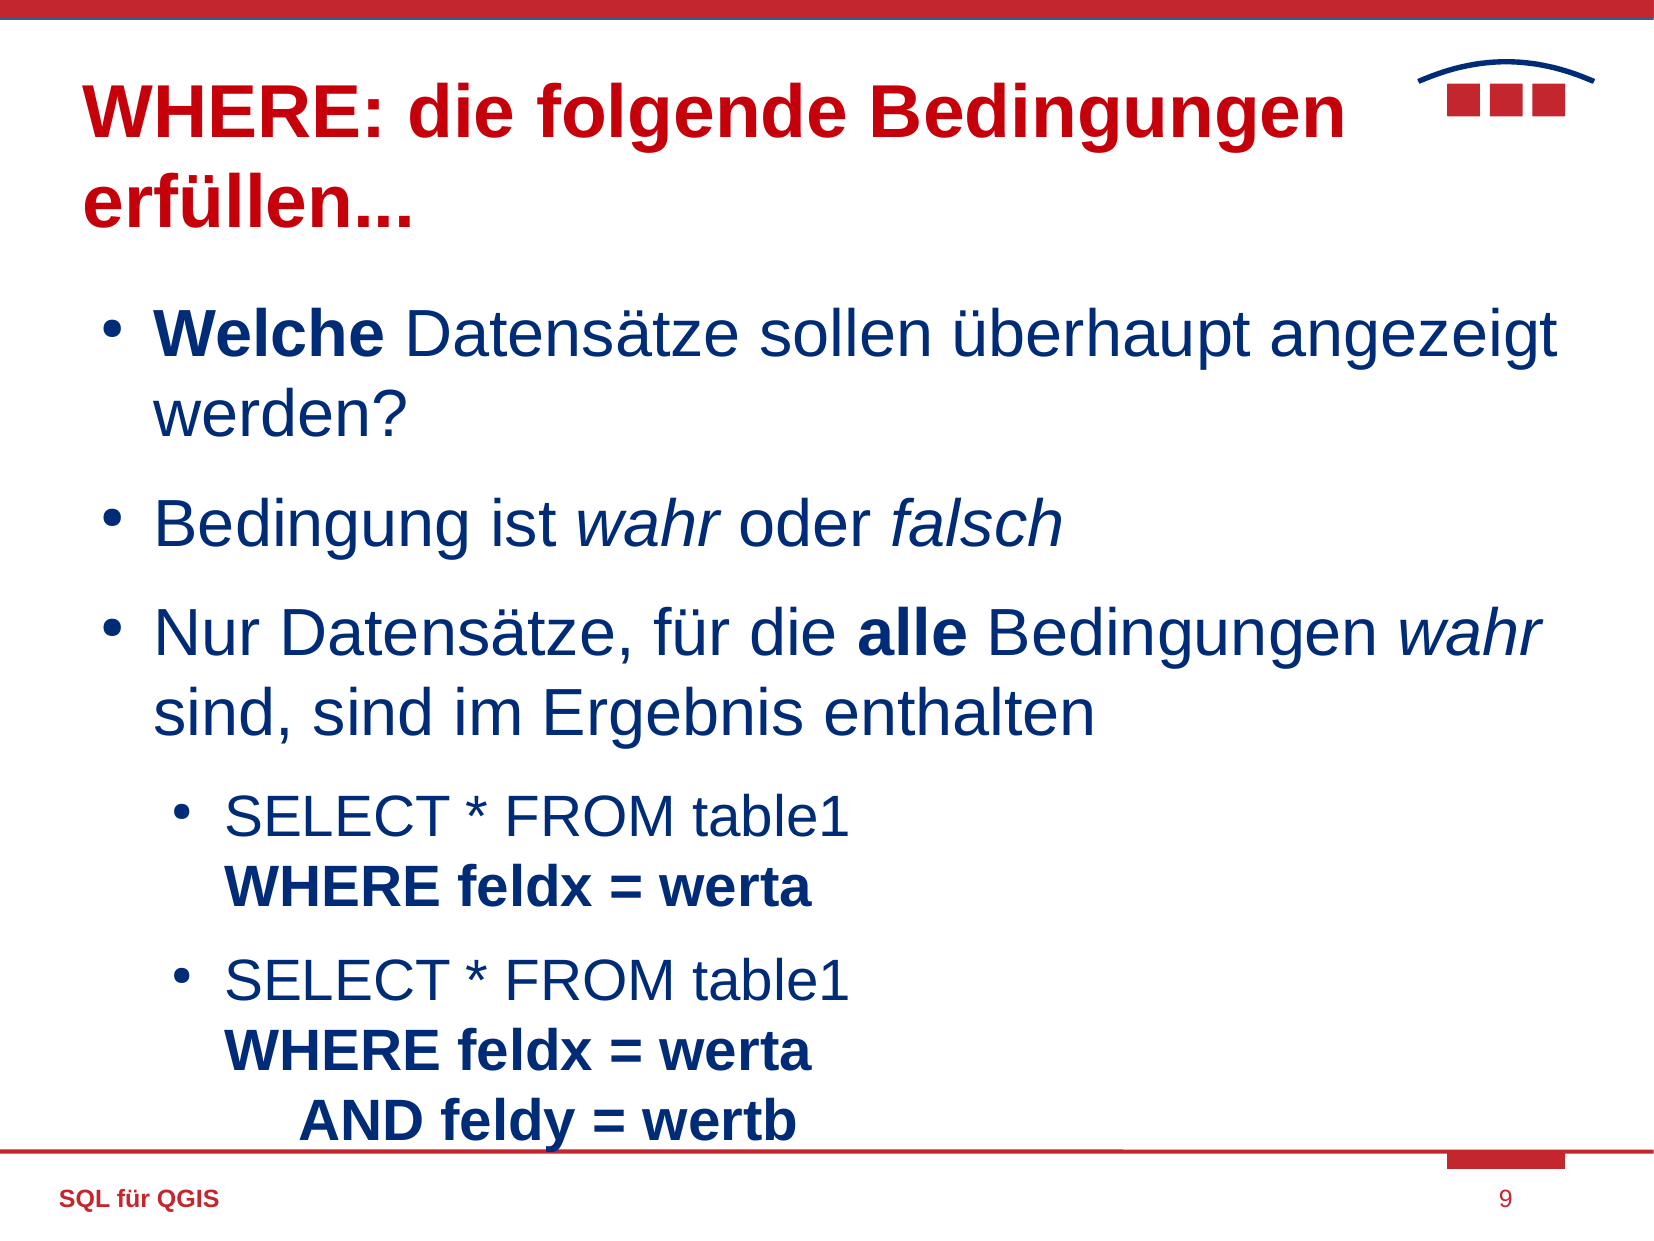

# WHERE: die folgende Bedingungen erfüllen...
Welche Datensätze sollen überhaupt angezeigt werden?
Bedingung ist wahr oder falsch
Nur Datensätze, für die alle Bedingungen wahr sind, sind im Ergebnis enthalten
SELECT * FROM table1
WHERE feldx = werta
SELECT * FROM table1
WHERE feldx = werta
	AND feldy = wertb